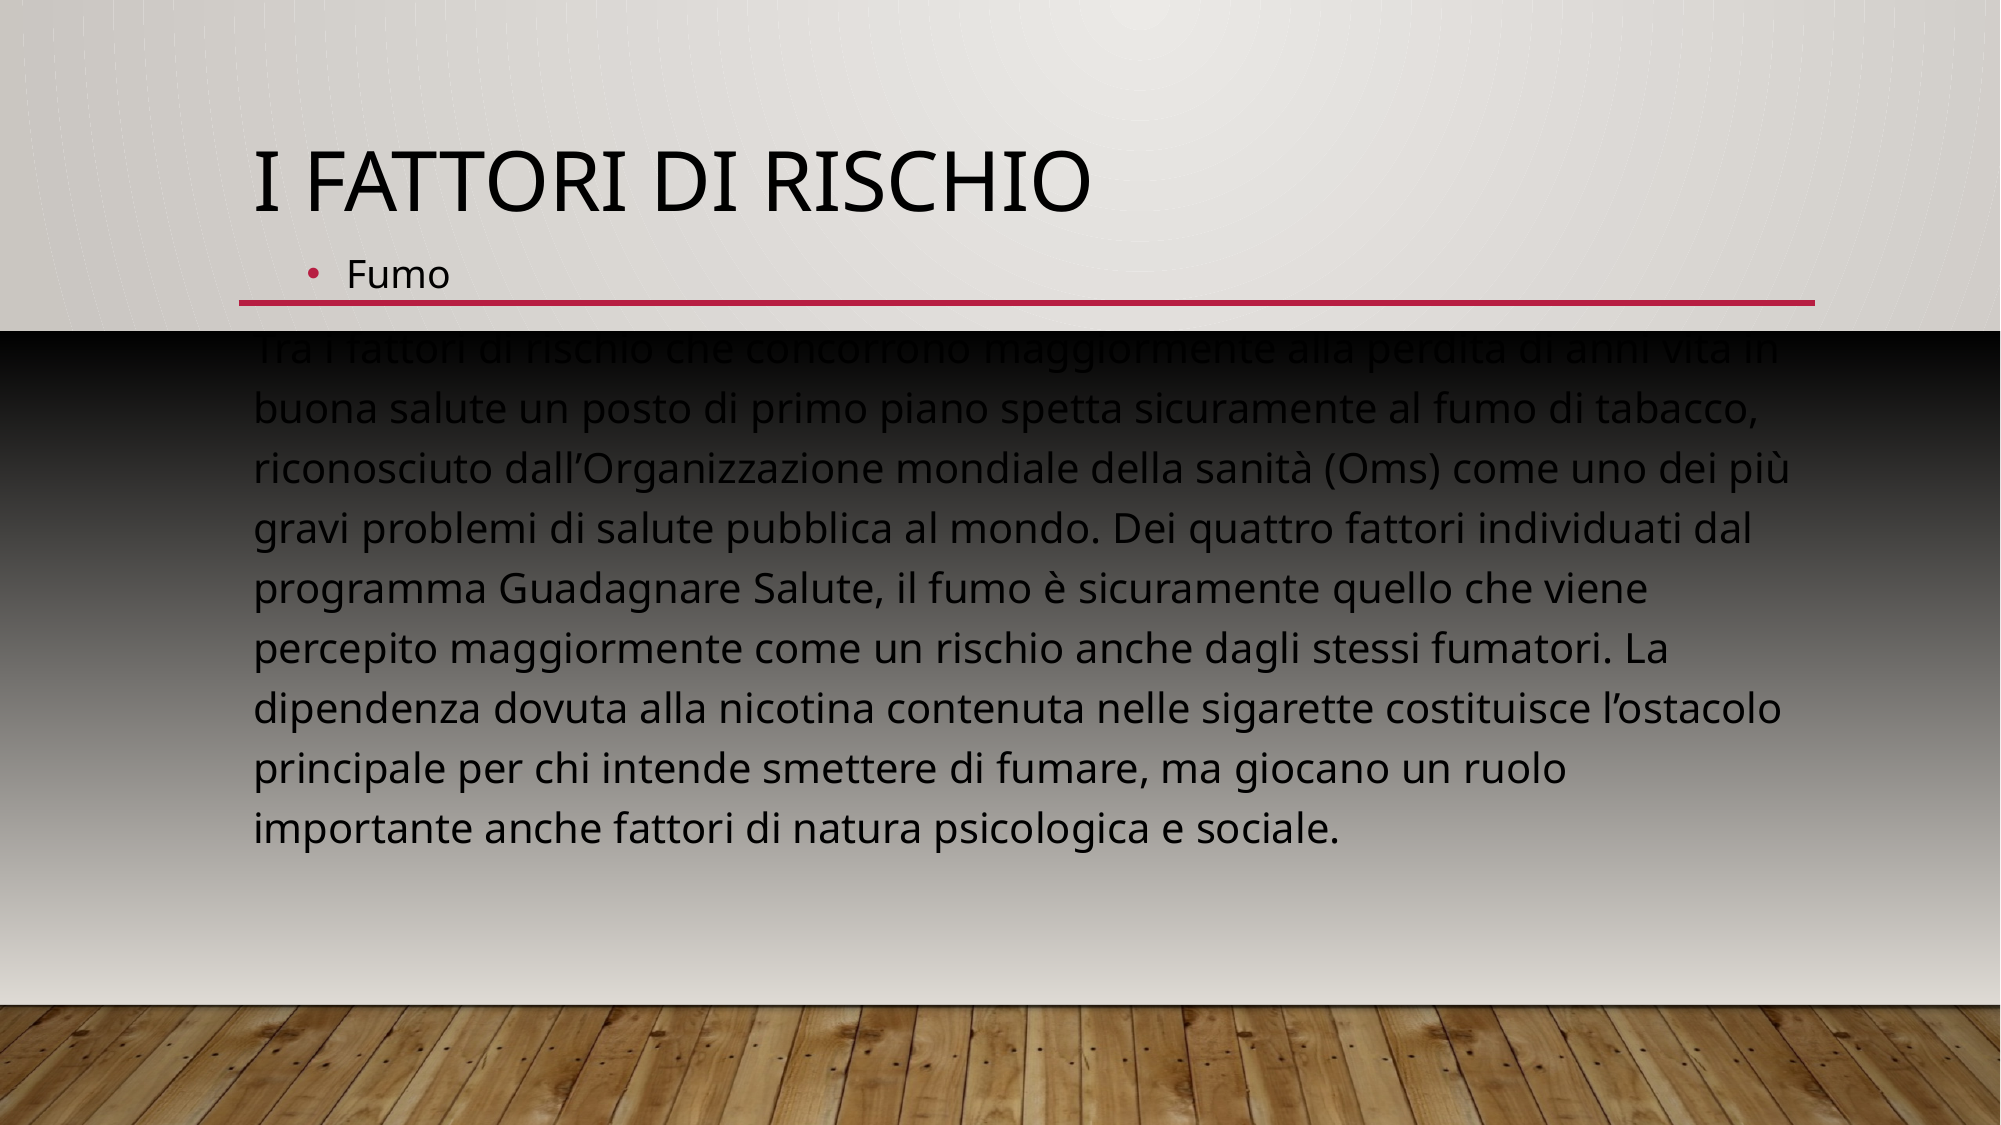

# I fattori di rischio
Fumo
Tra i fattori di rischio che concorrono maggiormente alla perdita di anni vita in buona salute un posto di primo piano spetta sicuramente al fumo di tabacco, riconosciuto dall’Organizzazione mondiale della sanità (Oms) come uno dei più gravi problemi di salute pubblica al mondo. Dei quattro fattori individuati dal programma Guadagnare Salute, il fumo è sicuramente quello che viene percepito maggiormente come un rischio anche dagli stessi fumatori. La dipendenza dovuta alla nicotina contenuta nelle sigarette costituisce l’ostacolo principale per chi intende smettere di fumare, ma giocano un ruolo importante anche fattori di natura psicologica e sociale.